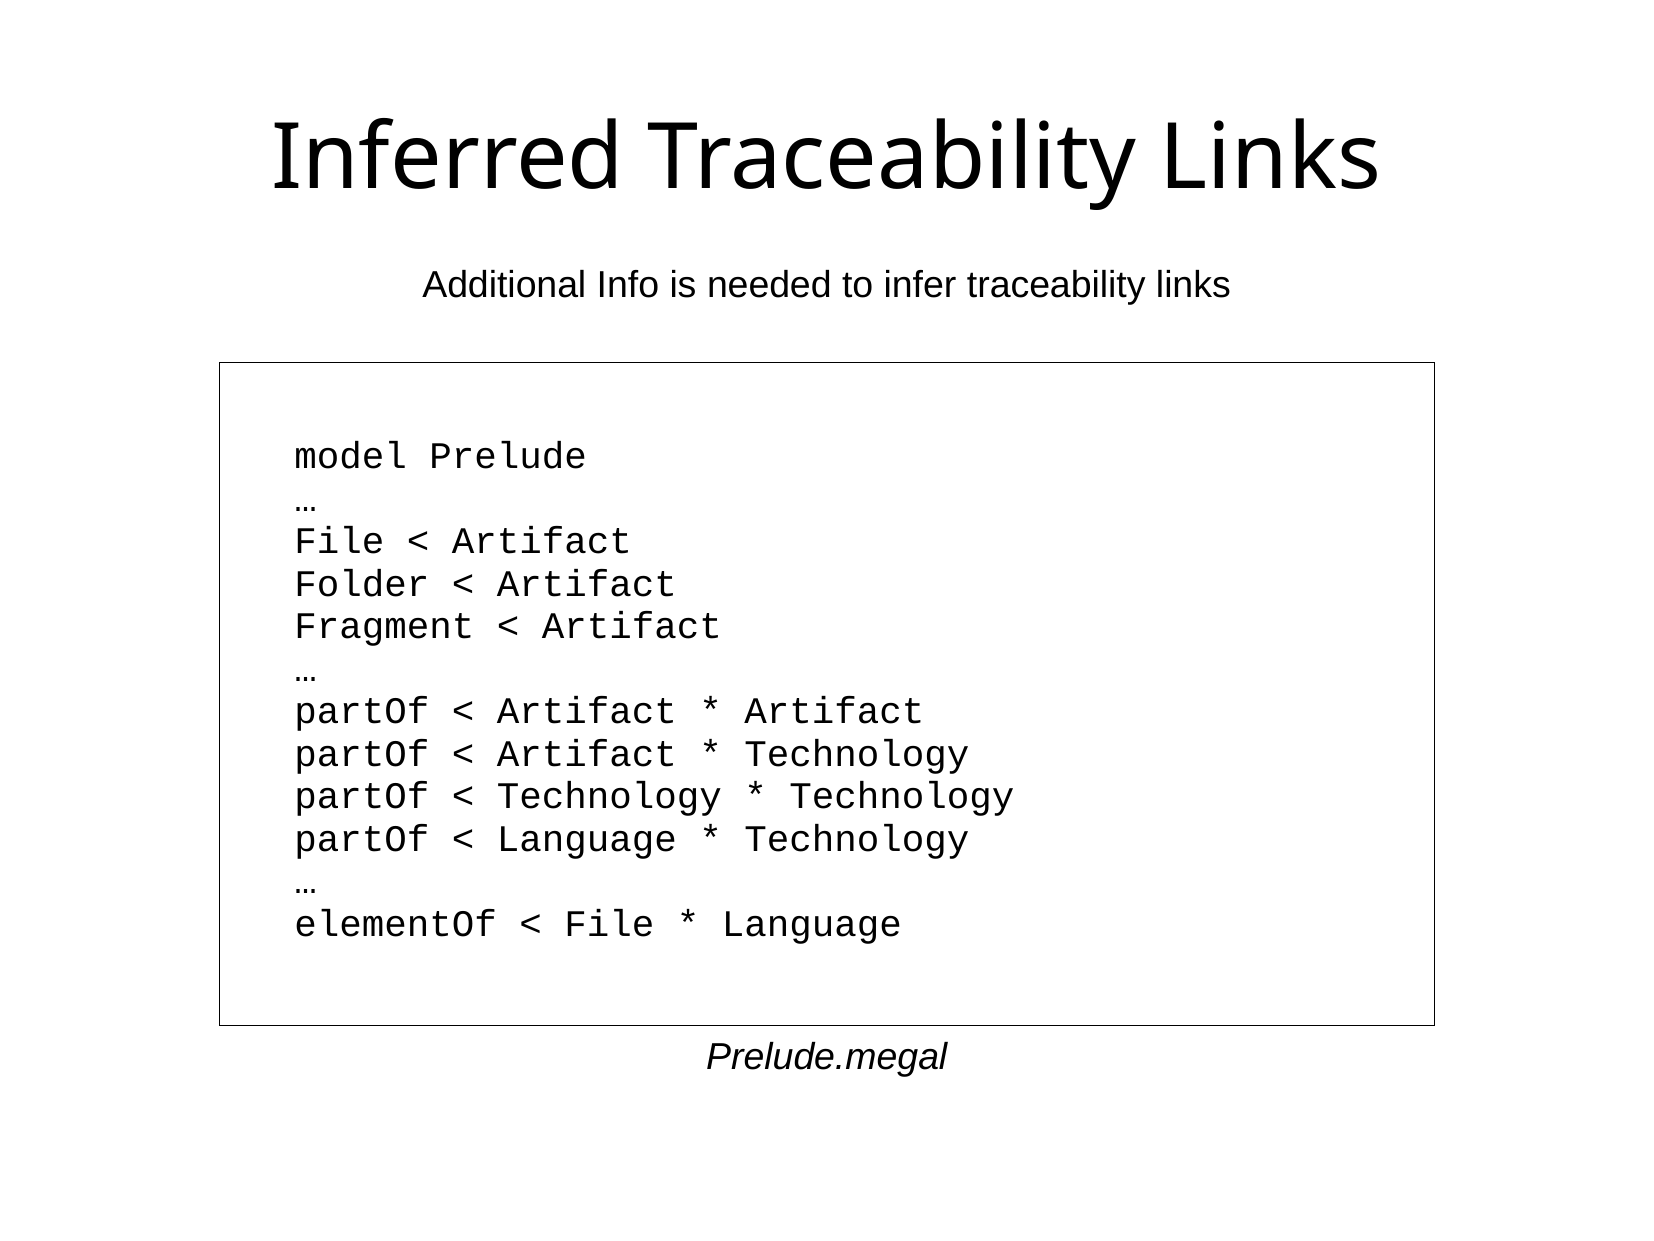

# Inferred Traceability Links
Additional Info is needed to infer traceability links
model Prelude
…
File < Artifact
Folder < Artifact
Fragment < Artifact
…
partOf < Artifact * Artifact
partOf < Artifact * Technology
partOf < Technology * Technology
partOf < Language * Technology
…
elementOf < File * Language
Prelude.megal